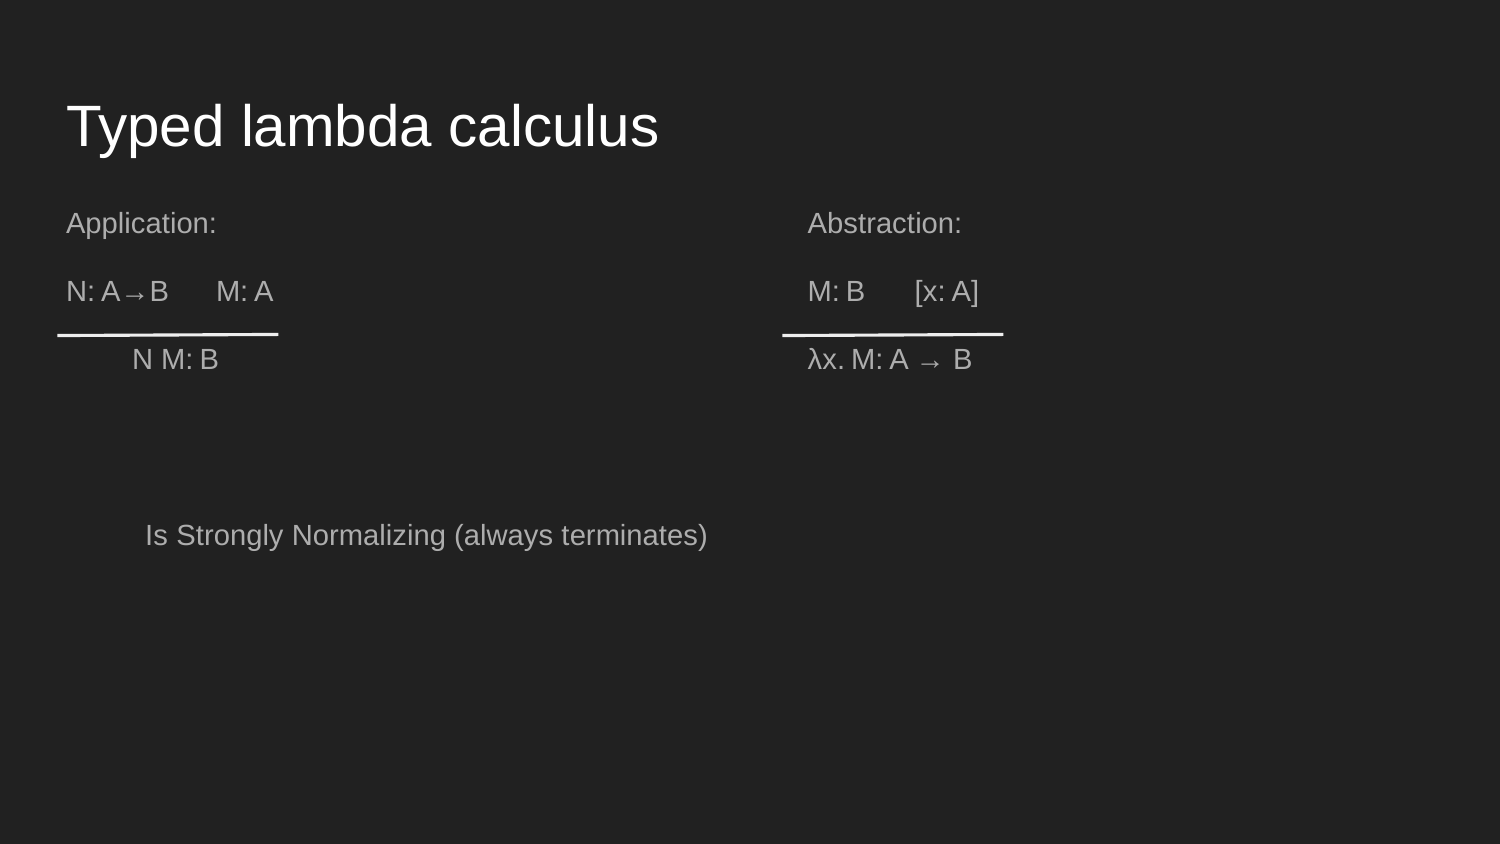

# Typed lambda calculus
Application:
N: A→B	M: A
 N M: B
Abstraction:
M: B [x: A]
λx. M: A → B
Is Strongly Normalizing (always terminates)